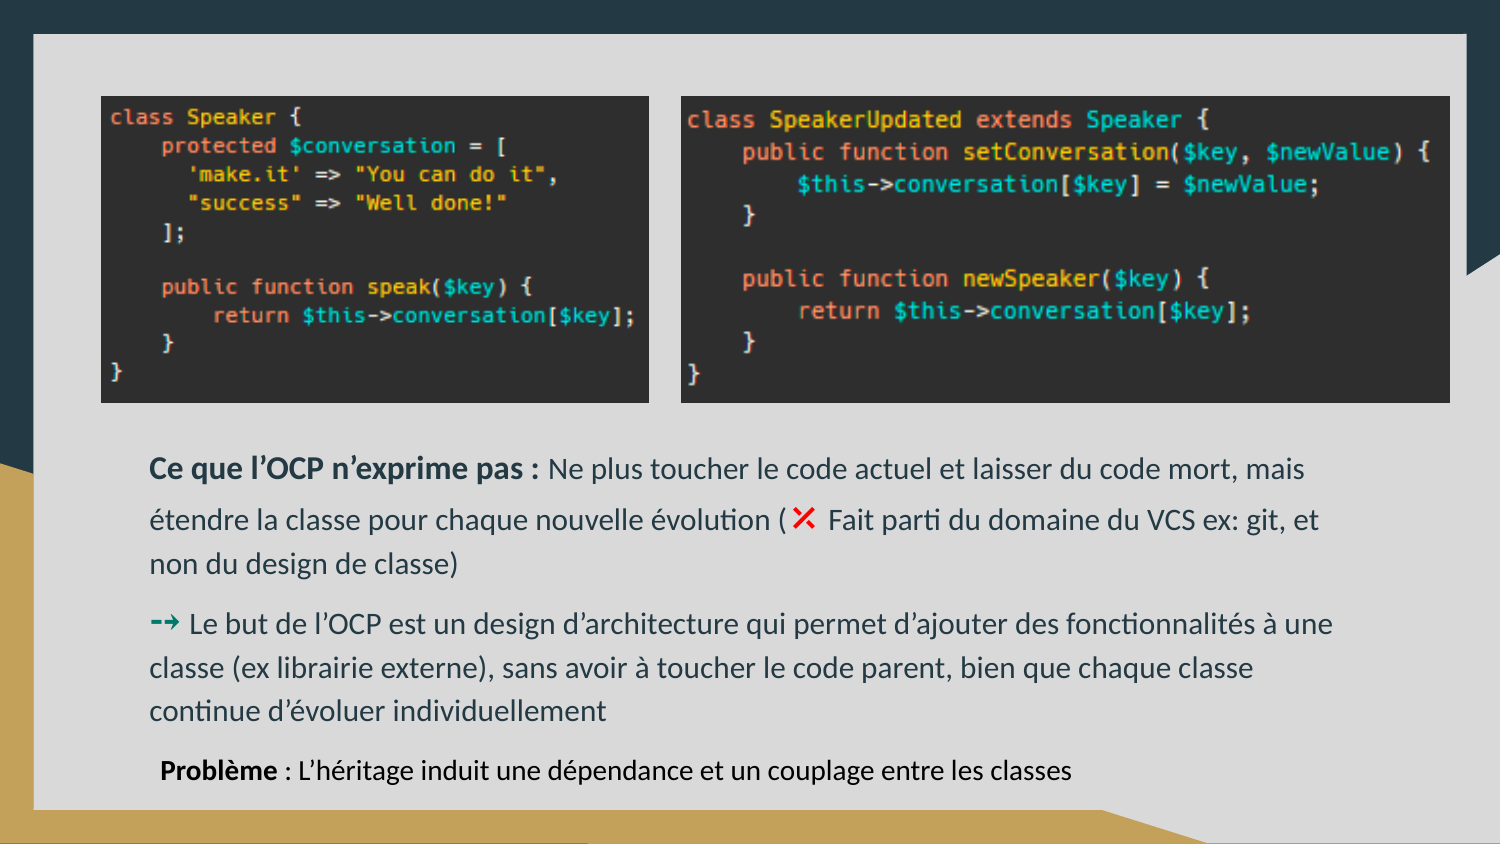

# Ce que l’OCP n’exprime pas : Ne plus toucher le code actuel et laisser du code mort, mais étendre la classe pour chaque nouvelle évolution (⤫ Fait parti du domaine du VCS ex: git, et non du design de classe)
⤍ Le but de l’OCP est un design d’architecture qui permet d’ajouter des fonctionnalités à une classe (ex librairie externe), sans avoir à toucher le code parent, bien que chaque classe continue d’évoluer individuellement
Problème : L’héritage induit une dépendance et un couplage entre les classes